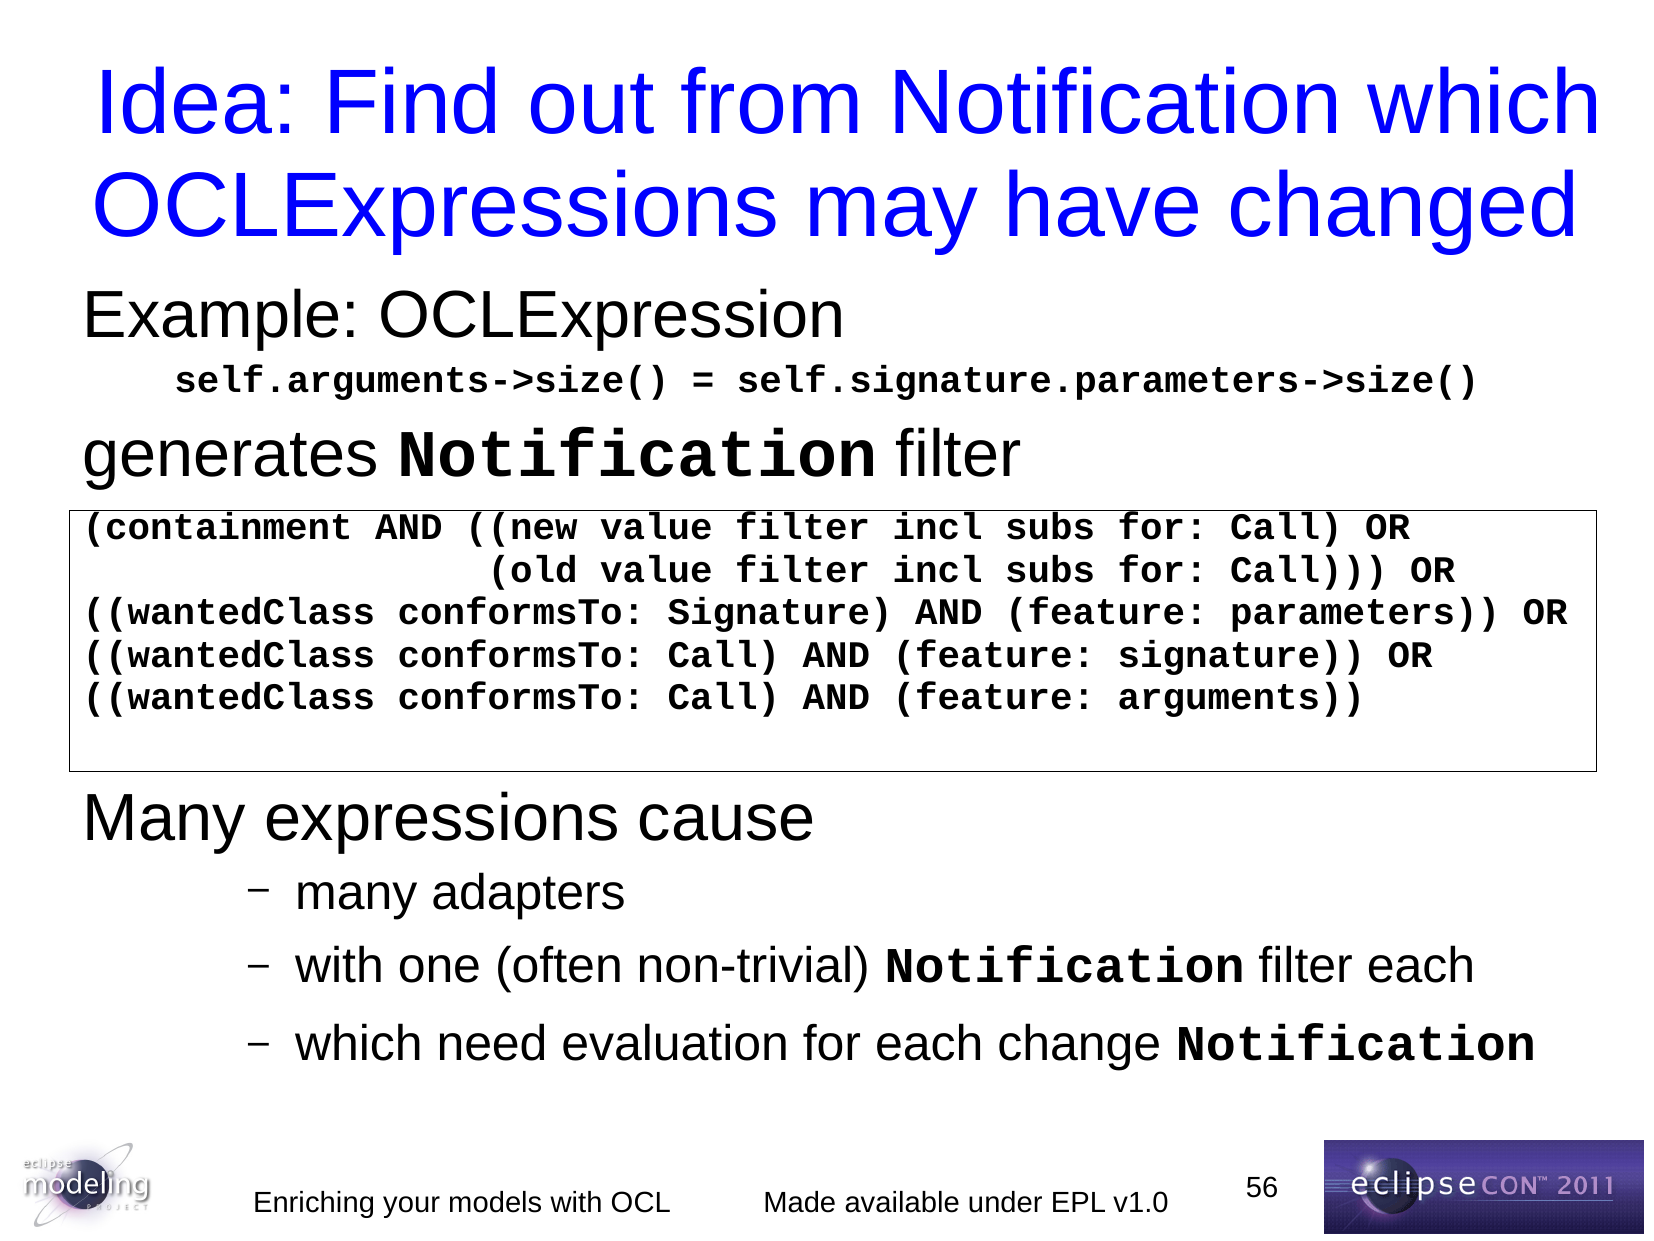

# Idea: Find out from Notification which OCLExpressions may have changed
Example: OCLExpression
self.arguments->size() = self.signature.parameters->size()
generates Notification filter
(containment AND ((new value filter incl subs for: Call) OR
 (old value filter incl subs for: Call))) OR
((wantedClass conformsTo: Signature) AND (feature: parameters)) OR
((wantedClass conformsTo: Call) AND (feature: signature)) OR
((wantedClass conformsTo: Call) AND (feature: arguments))
Many expressions cause
many adapters
with one (often non-trivial) Notification filter each
which need evaluation for each change Notification
56
Enriching your models with OCL